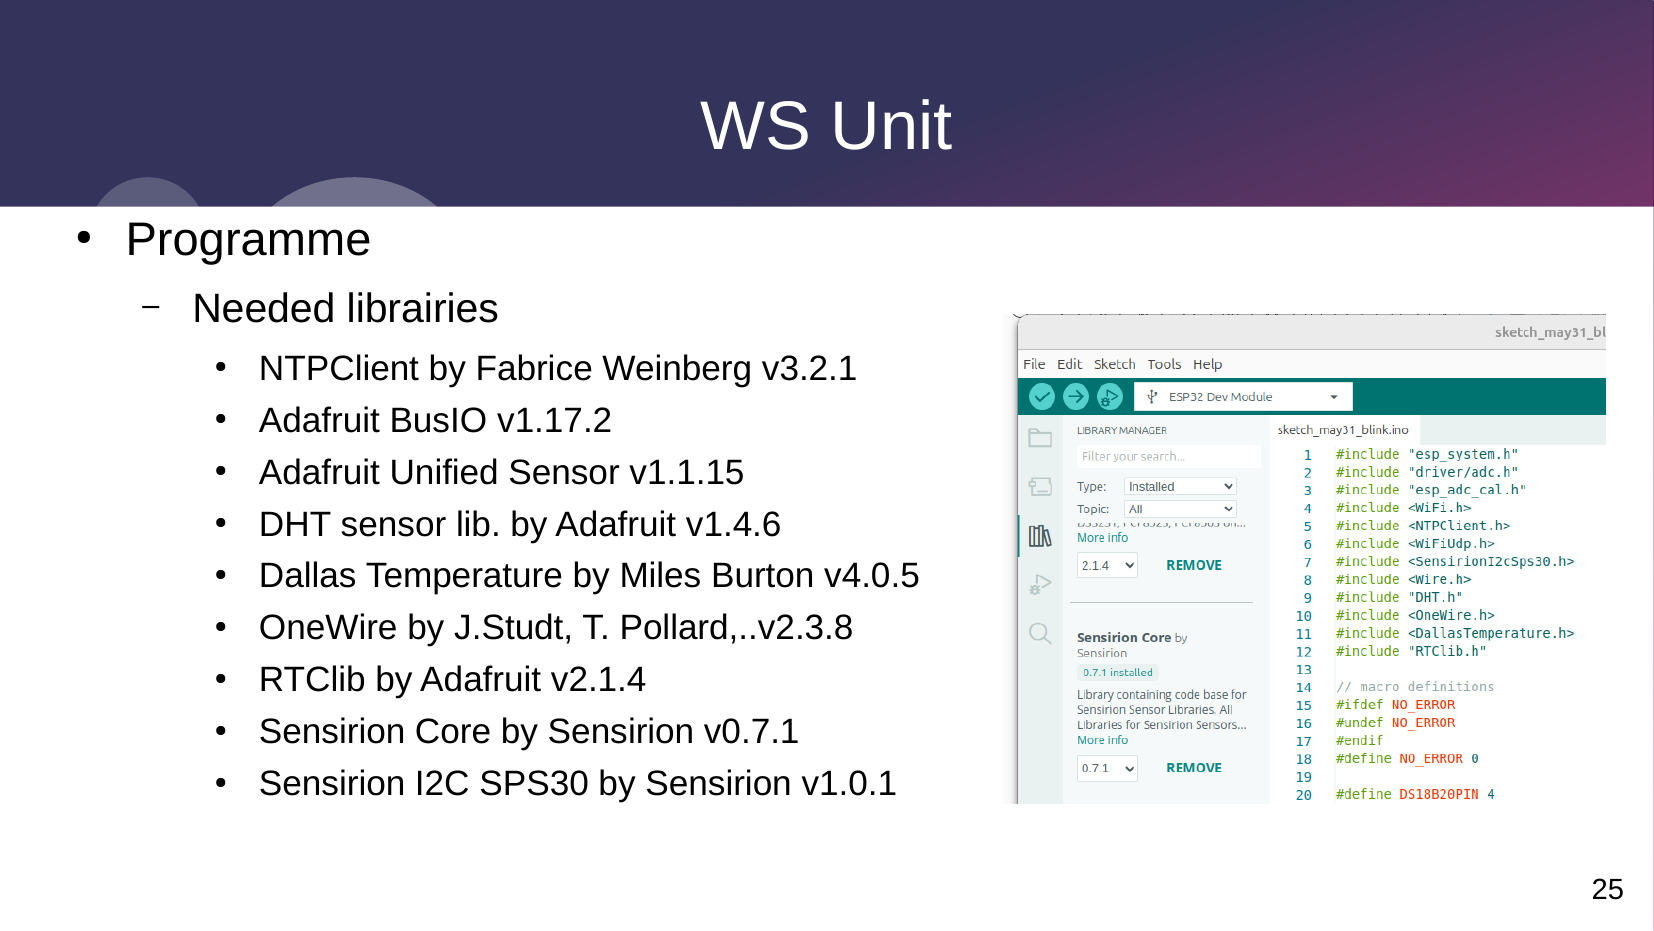

WS Unit
# Programme
Needed librairies
NTPClient by Fabrice Weinberg v3.2.1
Adafruit BusIO v1.17.2
Adafruit Unified Sensor v1.1.15
DHT sensor lib. by Adafruit v1.4.6
Dallas Temperature by Miles Burton v4.0.5
OneWire by J.Studt, T. Pollard,..v2.3.8
RTClib by Adafruit v2.1.4
Sensirion Core by Sensirion v0.7.1
Sensirion I2C SPS30 by Sensirion v1.0.1